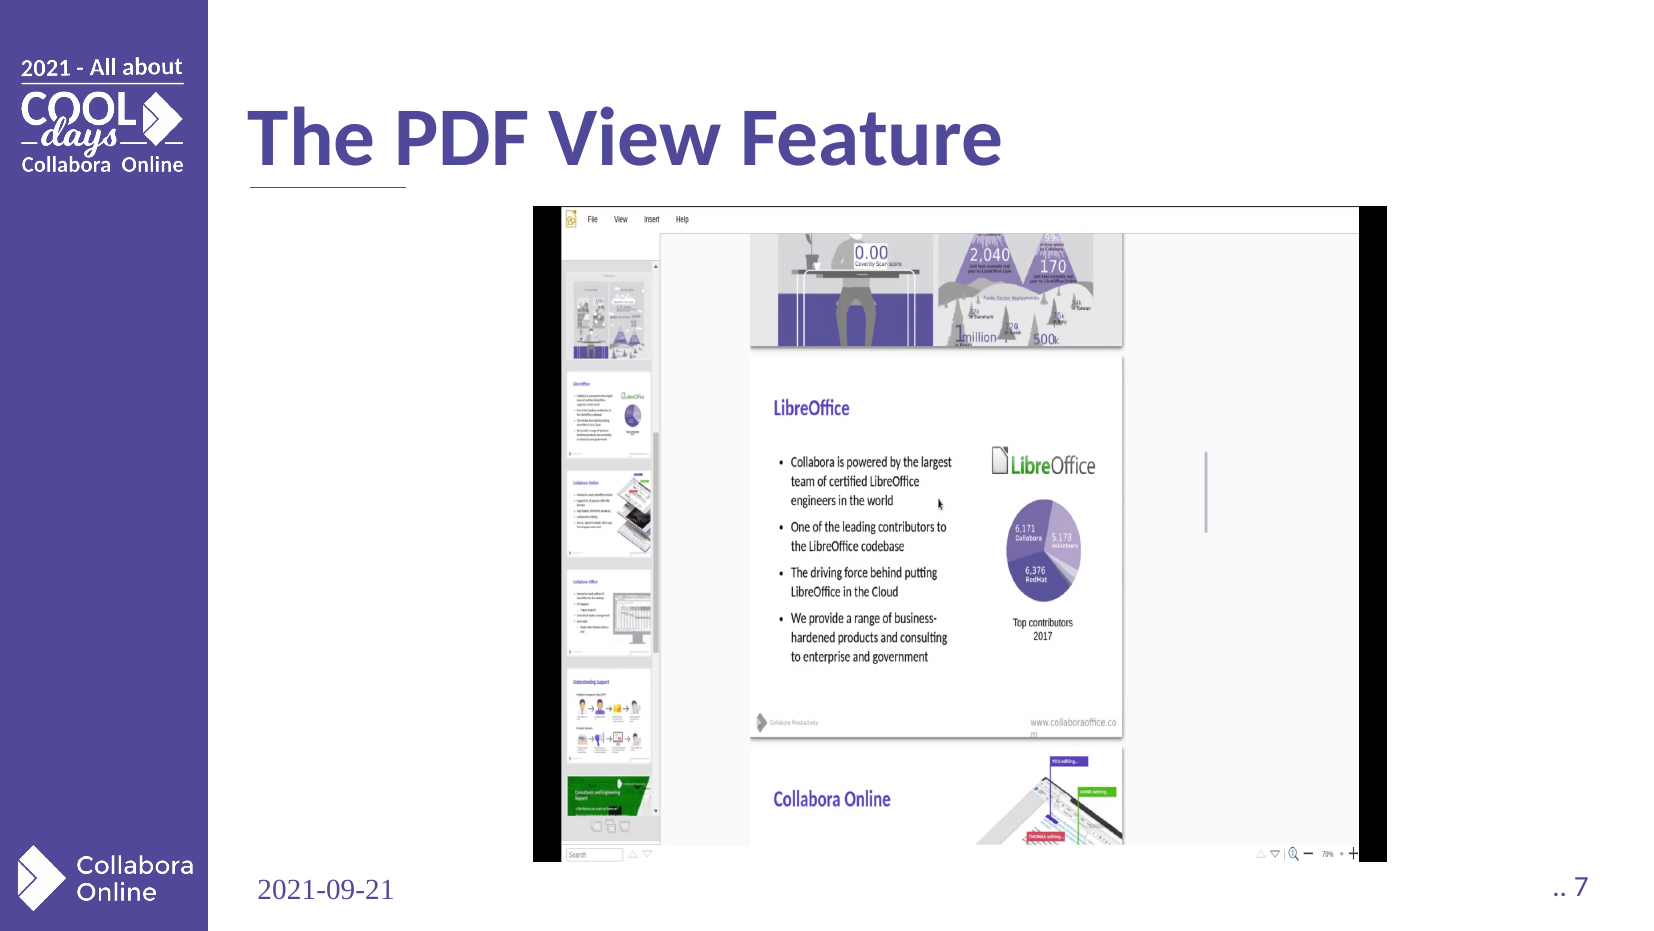

# The PDF View Feature
2021-09-21
7